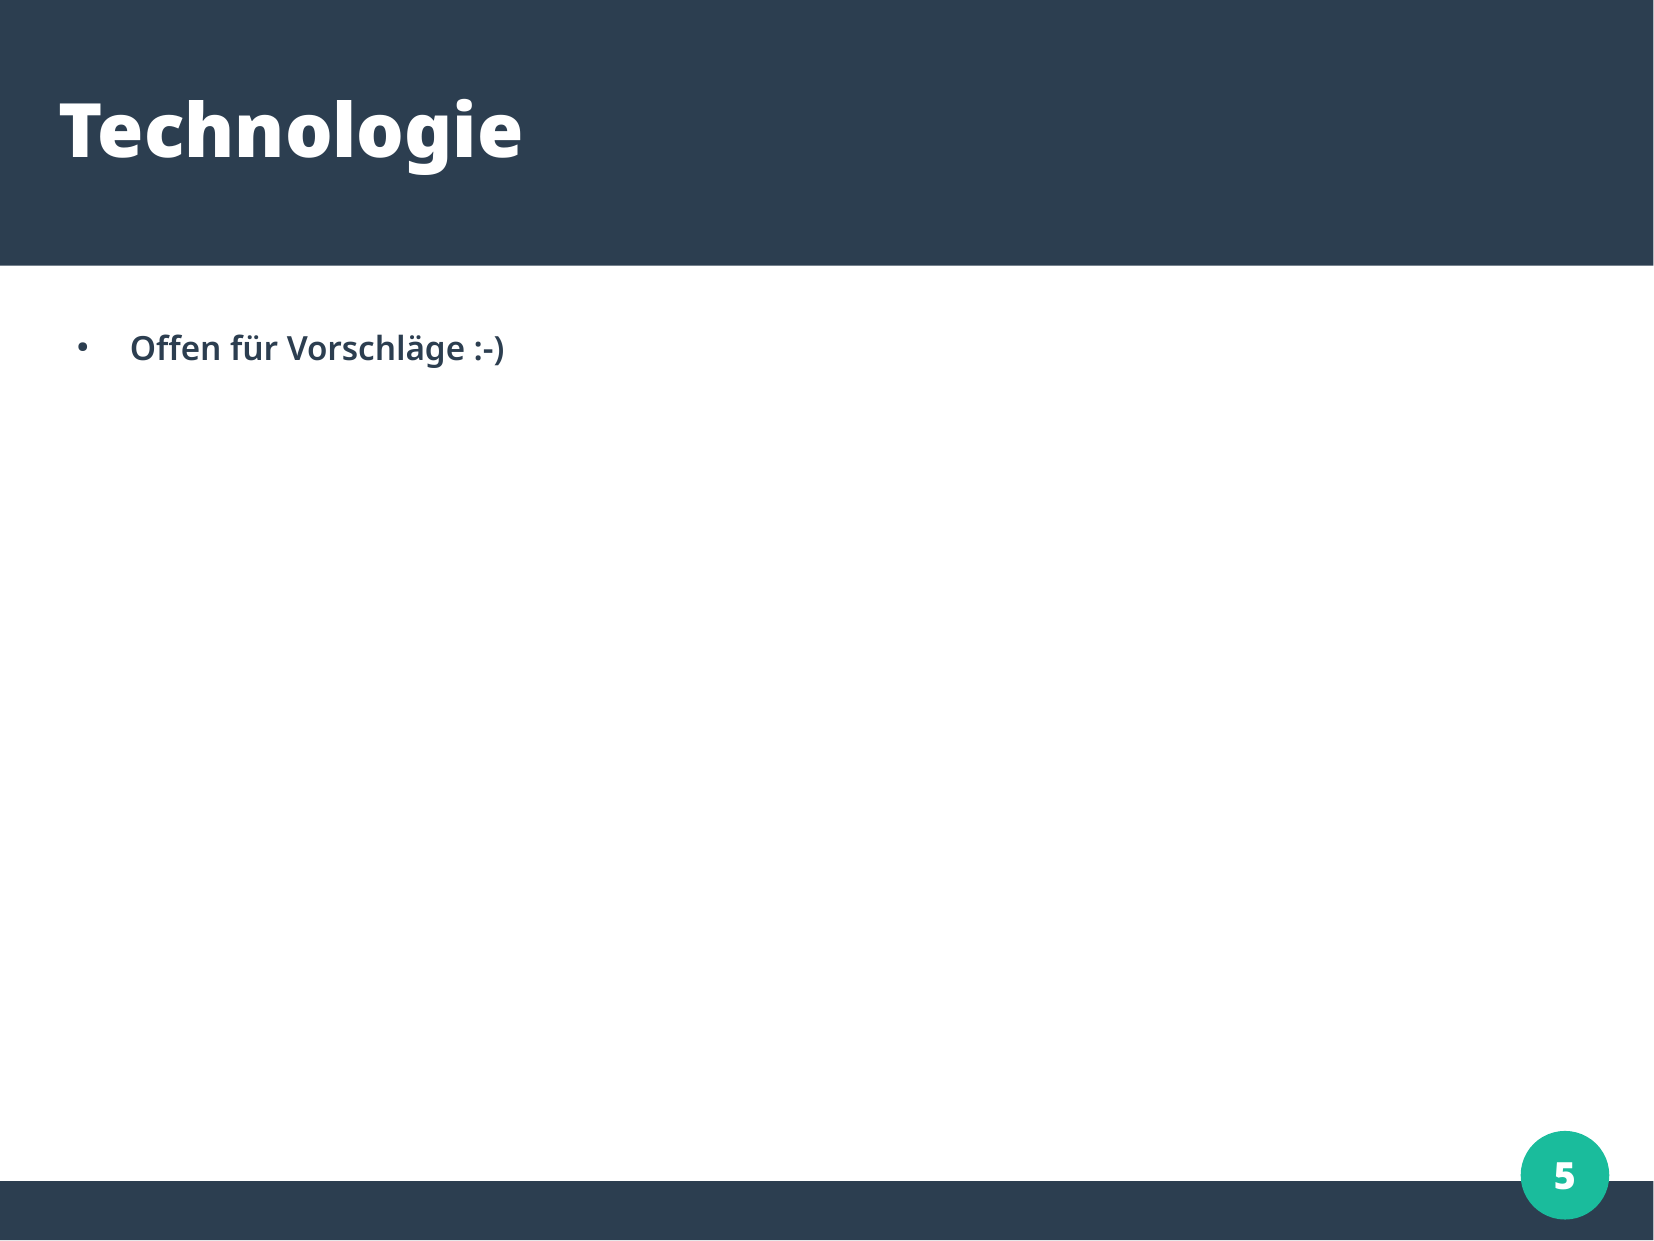

# Technologie
Offen für Vorschläge :-)
5